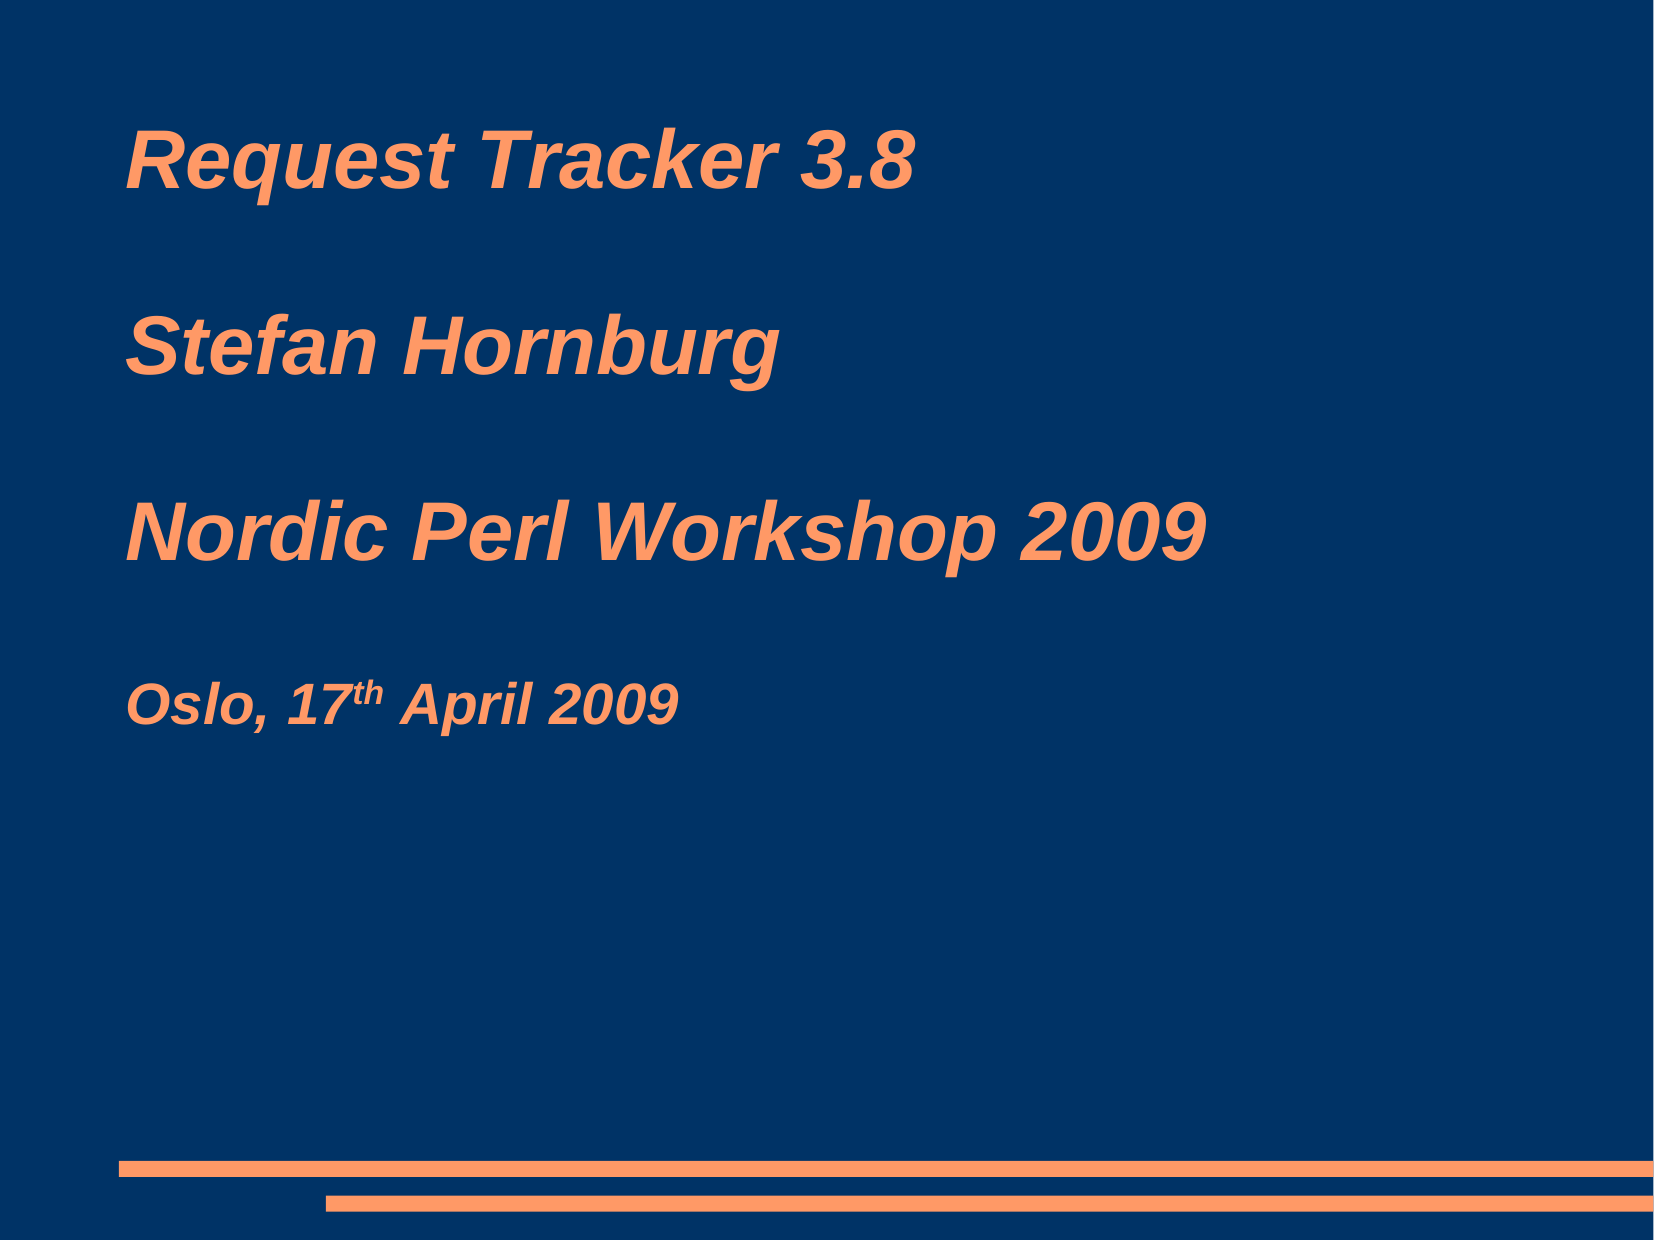

# Request Tracker 3.8 Stefan Hornburg Nordic Perl Workshop 2009 Oslo, 17th April 2009